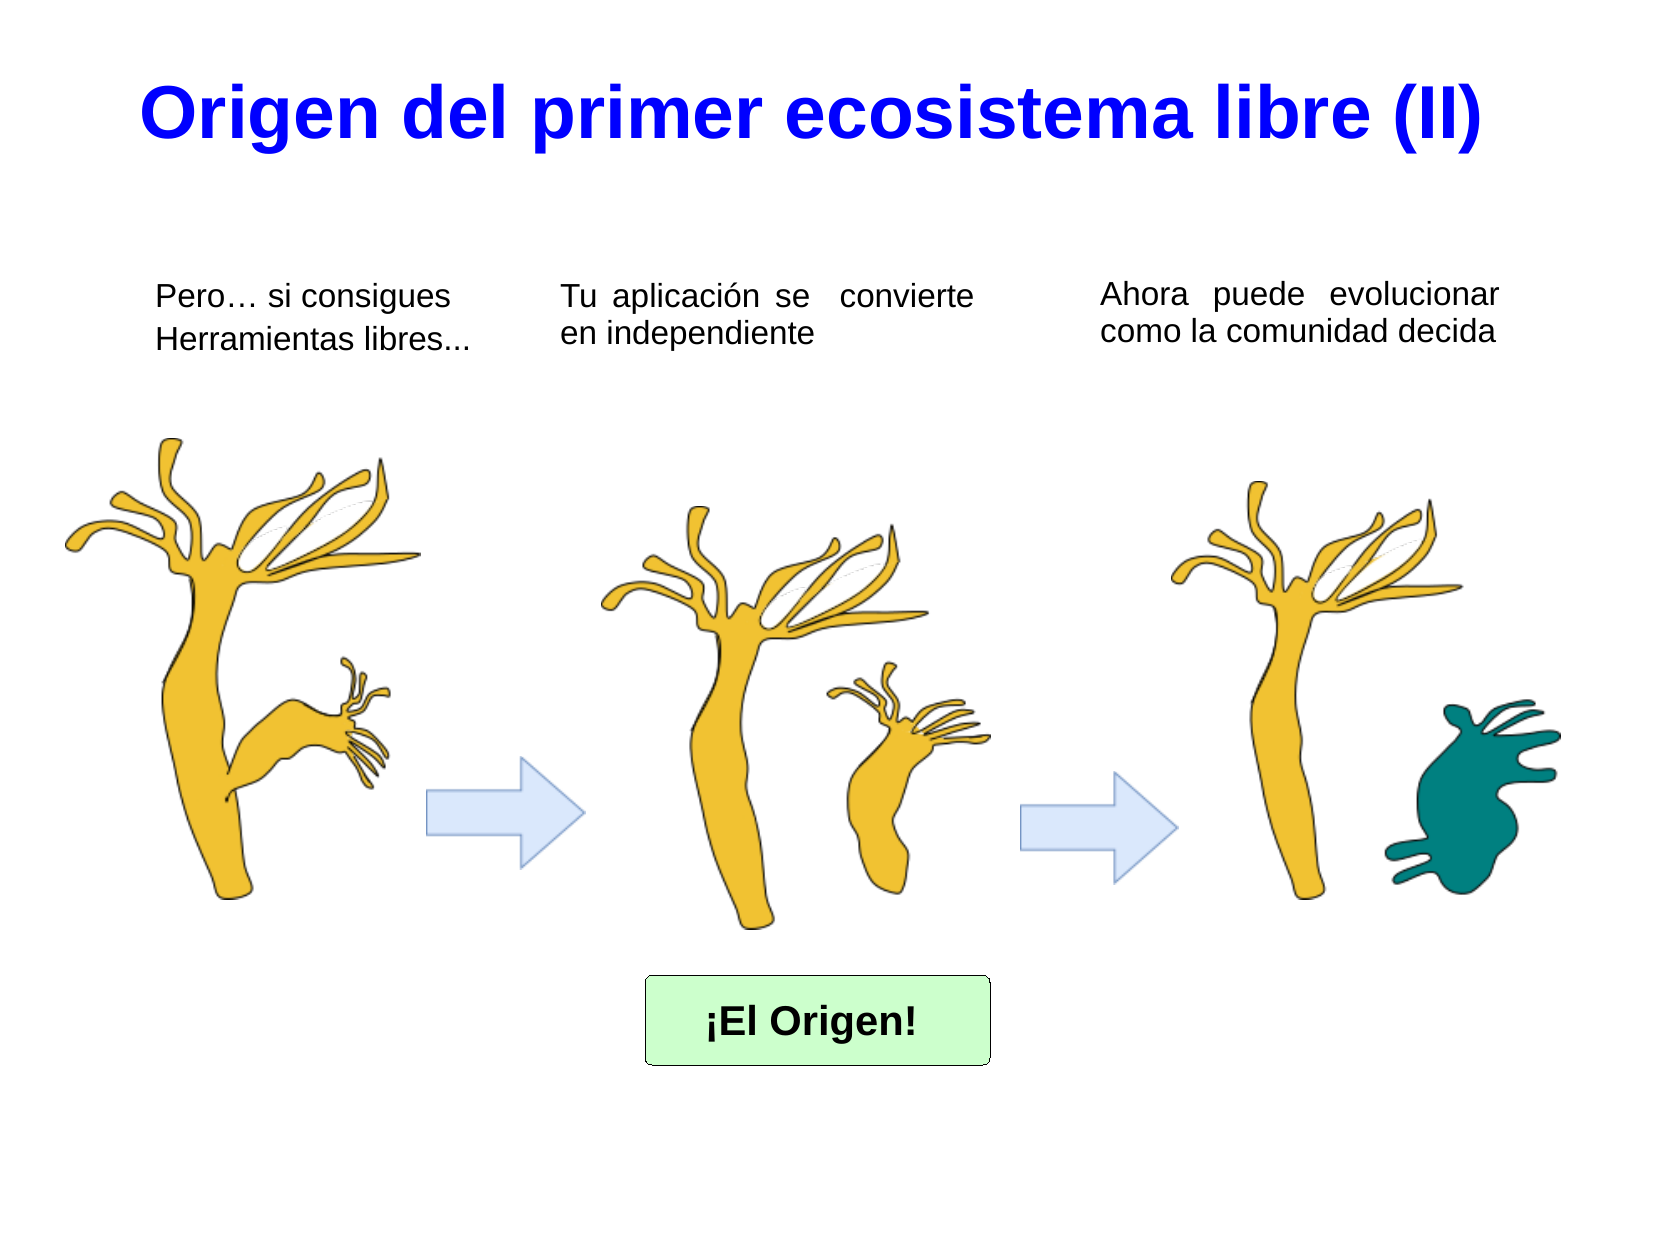

Origen del primer ecosistema libre (II)
Ahora puede evolucionar como la comunidad decida
Pero… si consigues
Herramientas libres...
Tu aplicación se convierte en independiente
¡El Origen!